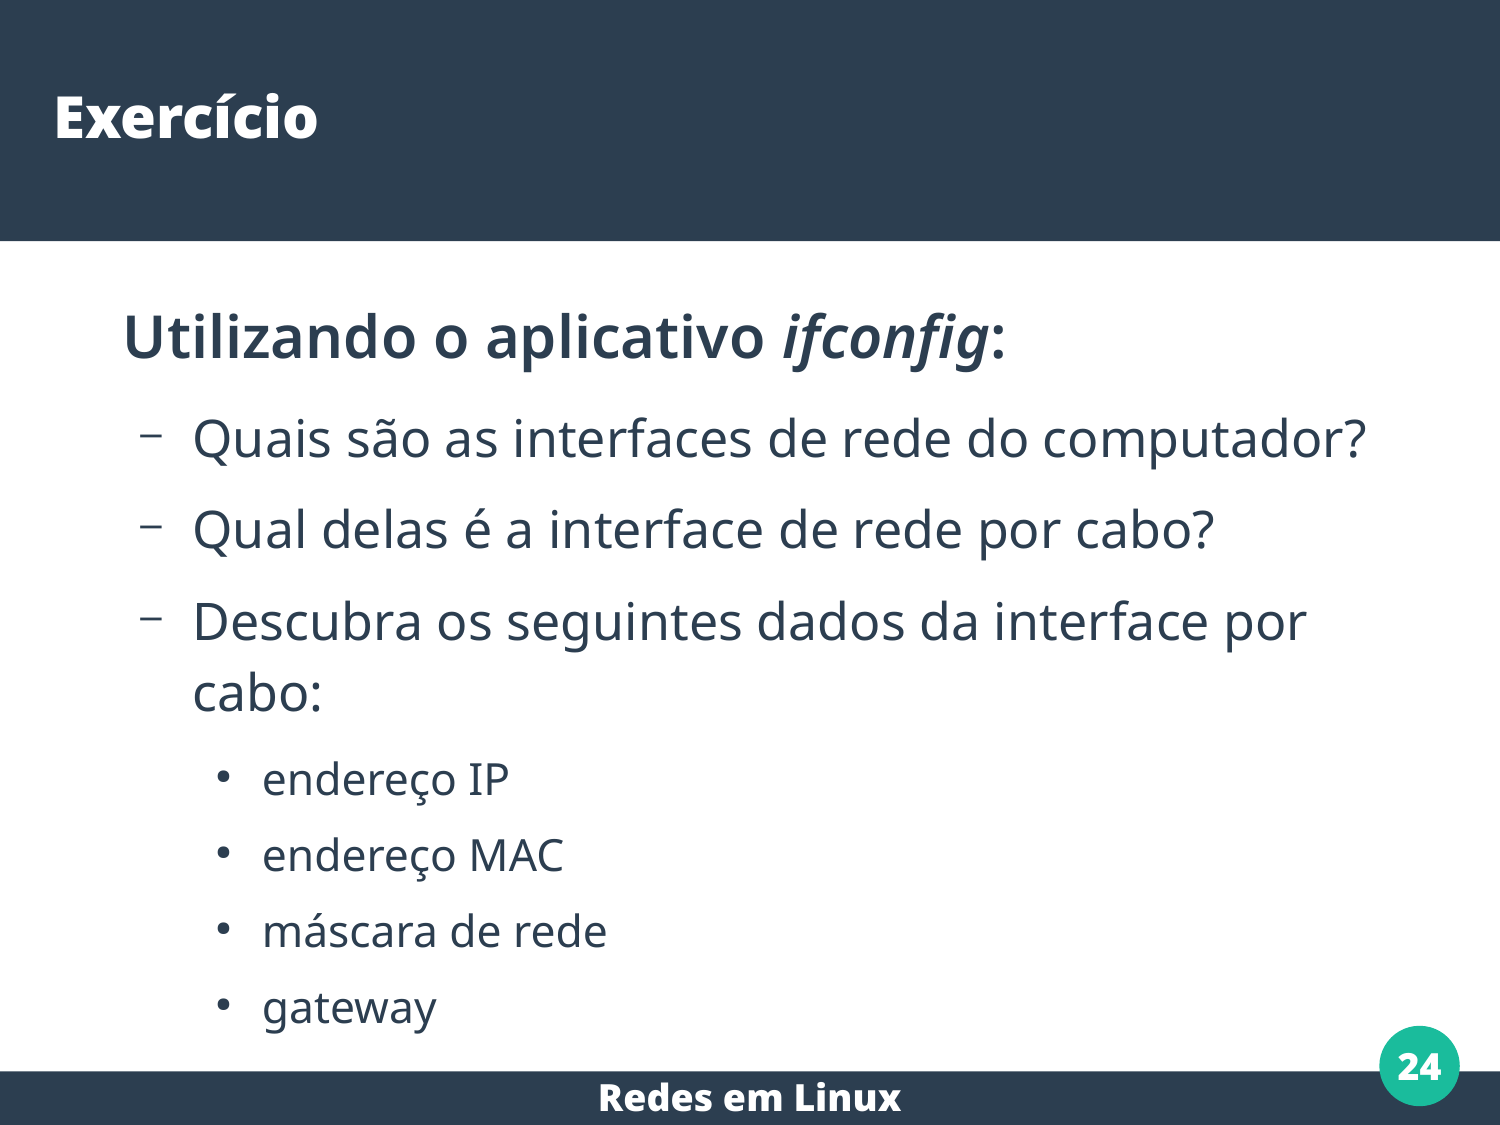

# Exercício
Utilizando o aplicativo ifconfig:
Quais são as interfaces de rede do computador?
Qual delas é a interface de rede por cabo?
Descubra os seguintes dados da interface por cabo:
endereço IP
endereço MAC
máscara de rede
gateway
24
Redes em Linux